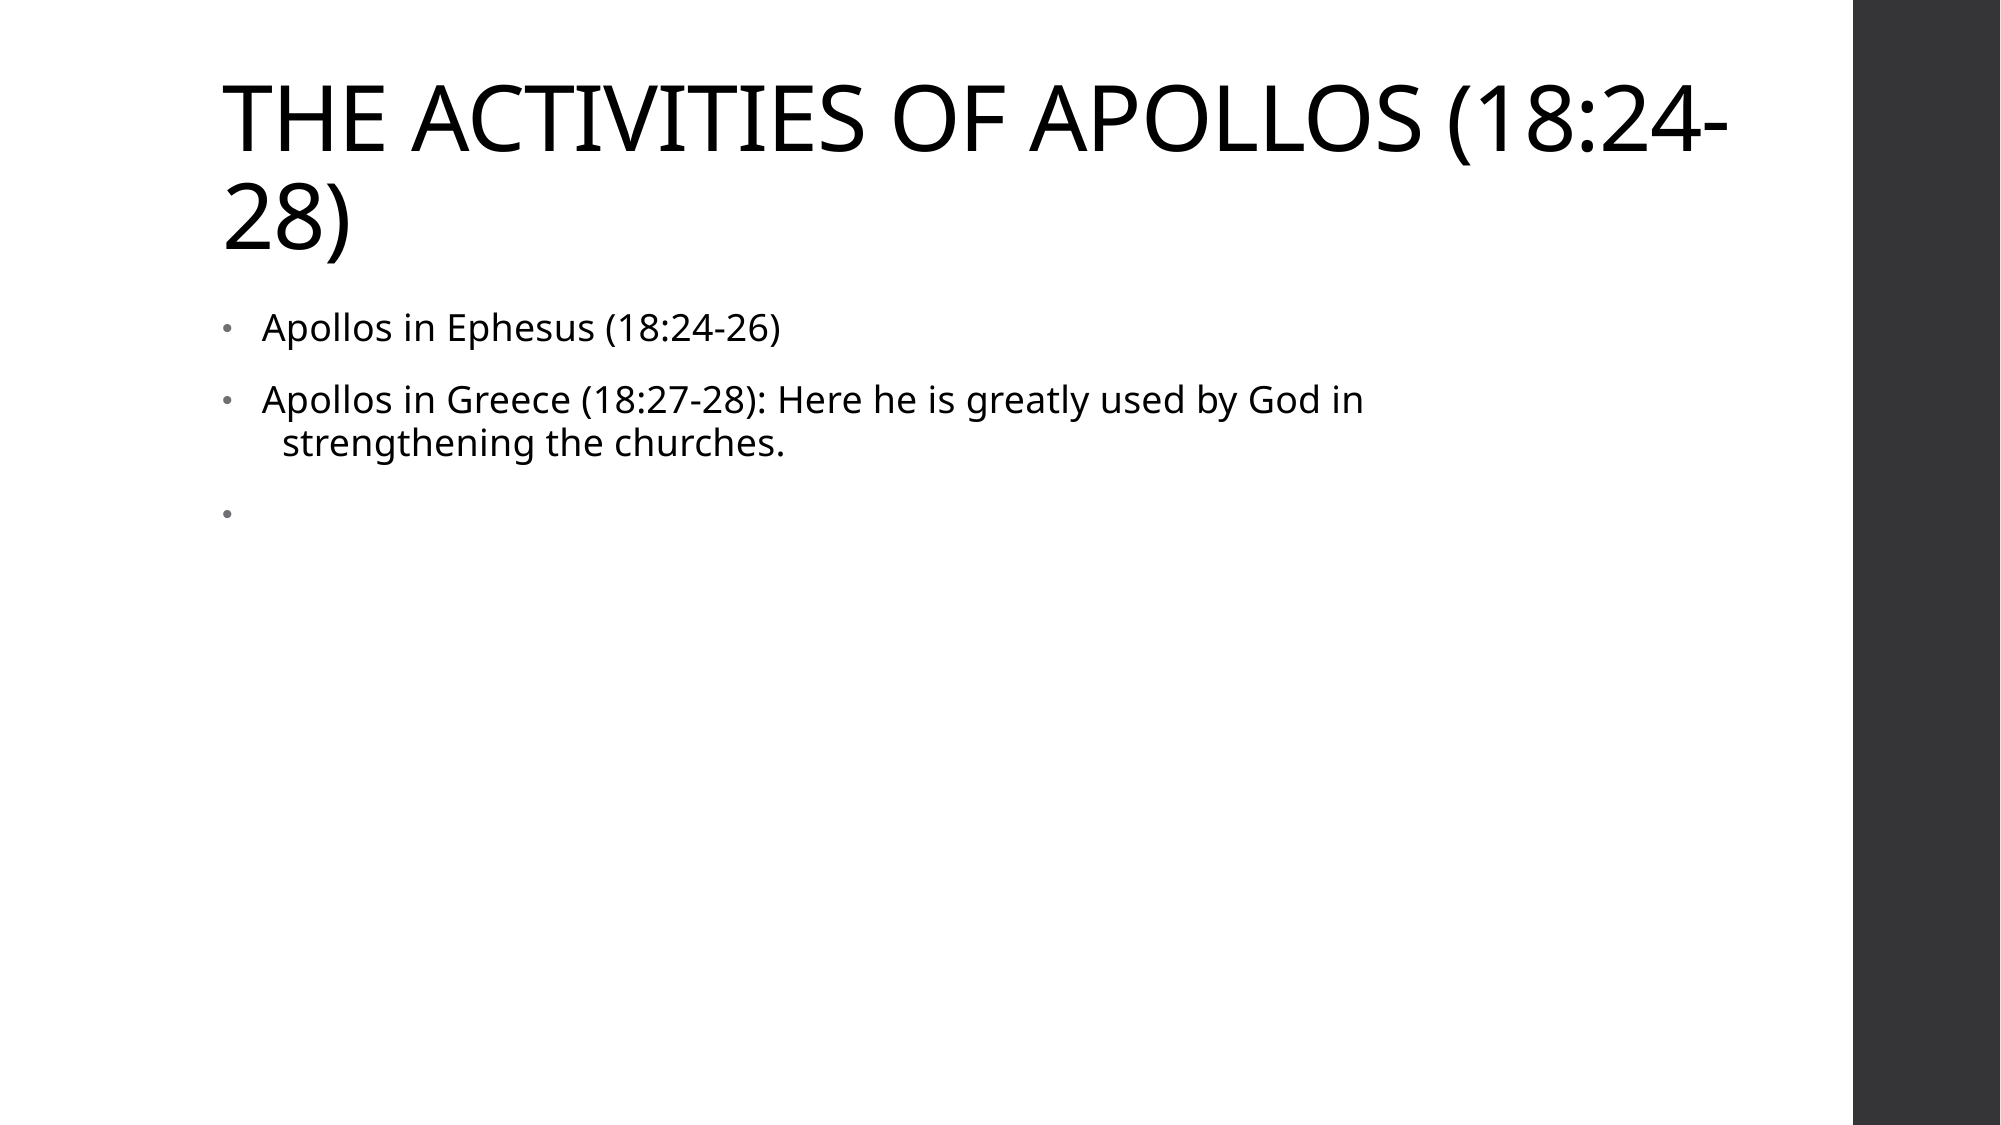

# THE ACTIVITIES OF APOLLOS (18:24-28)
 Apollos in Ephesus (18:24-26)
 Apollos in Greece (18:27-28): Here he is greatly used by God in strengthening the churches.